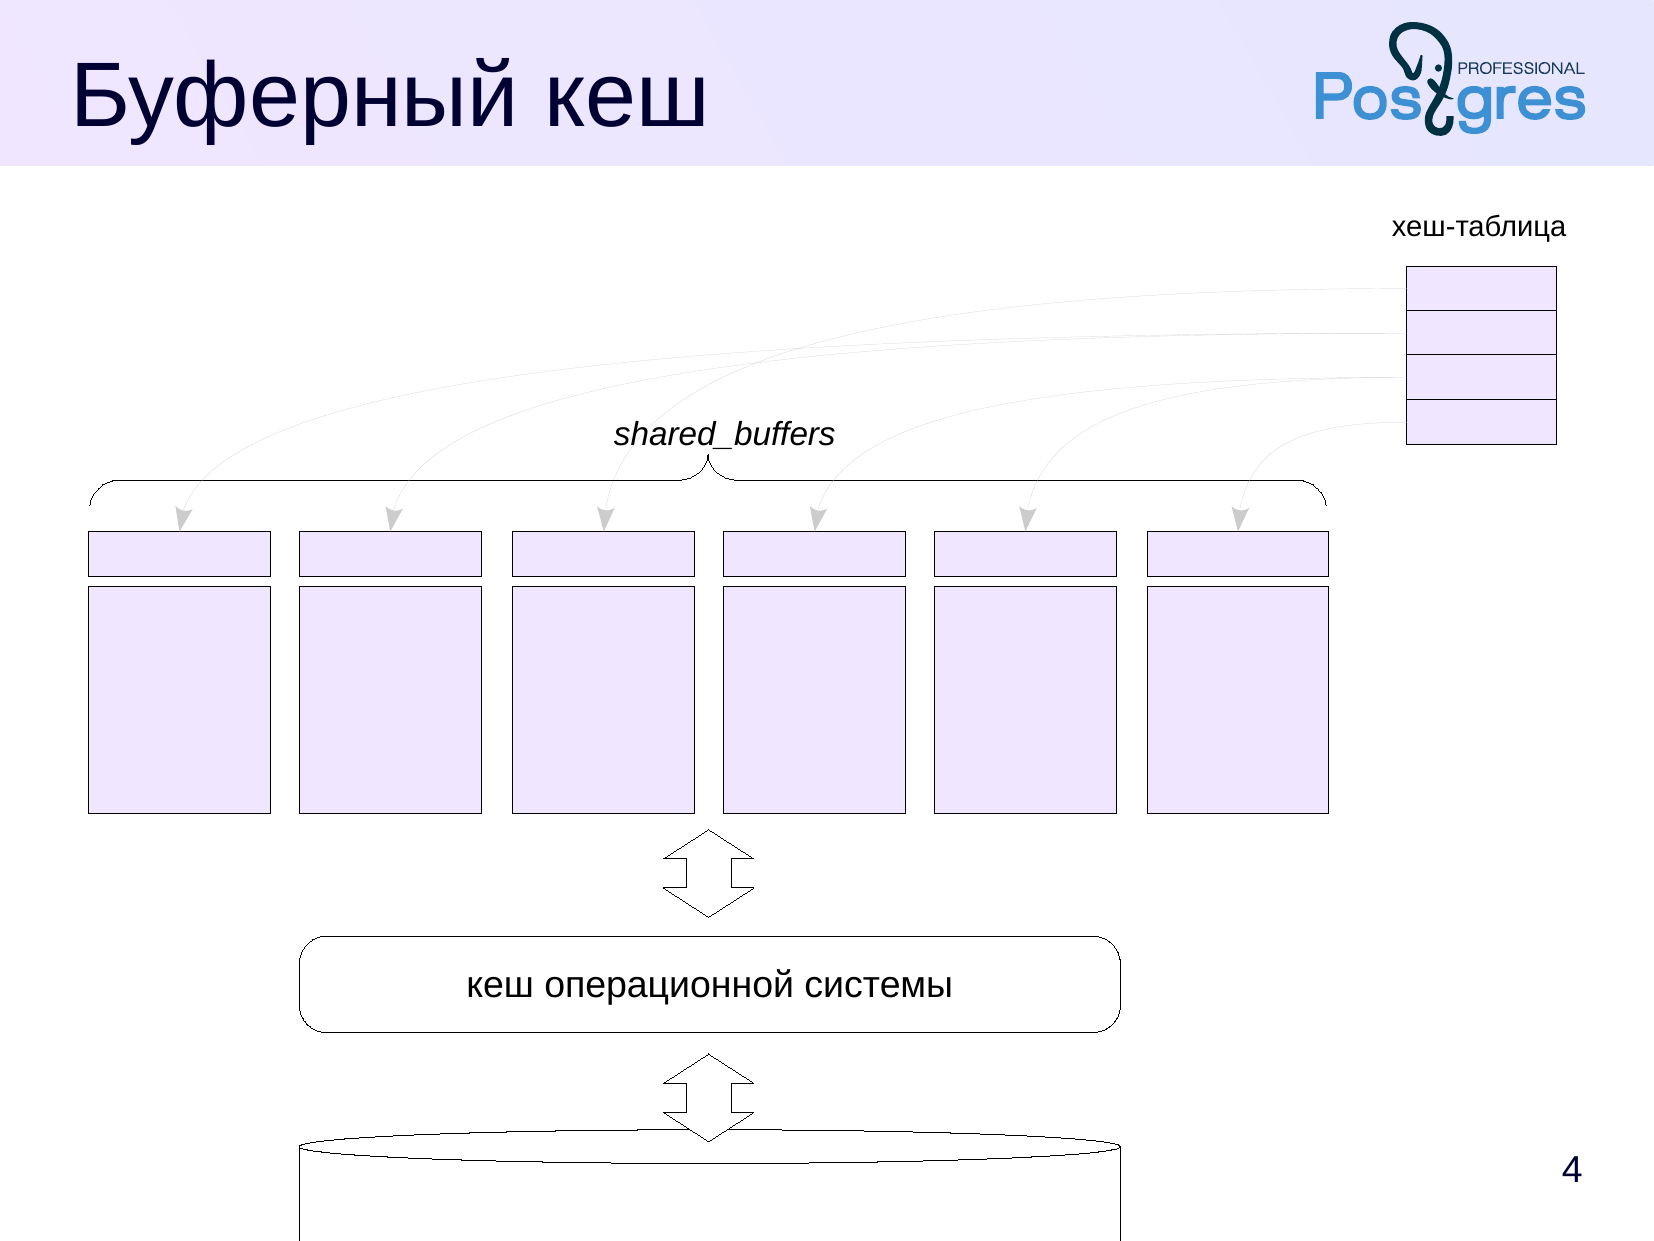

# Буферный кеш
хеш-таблица
 shared_buffers
кеш операционной системы